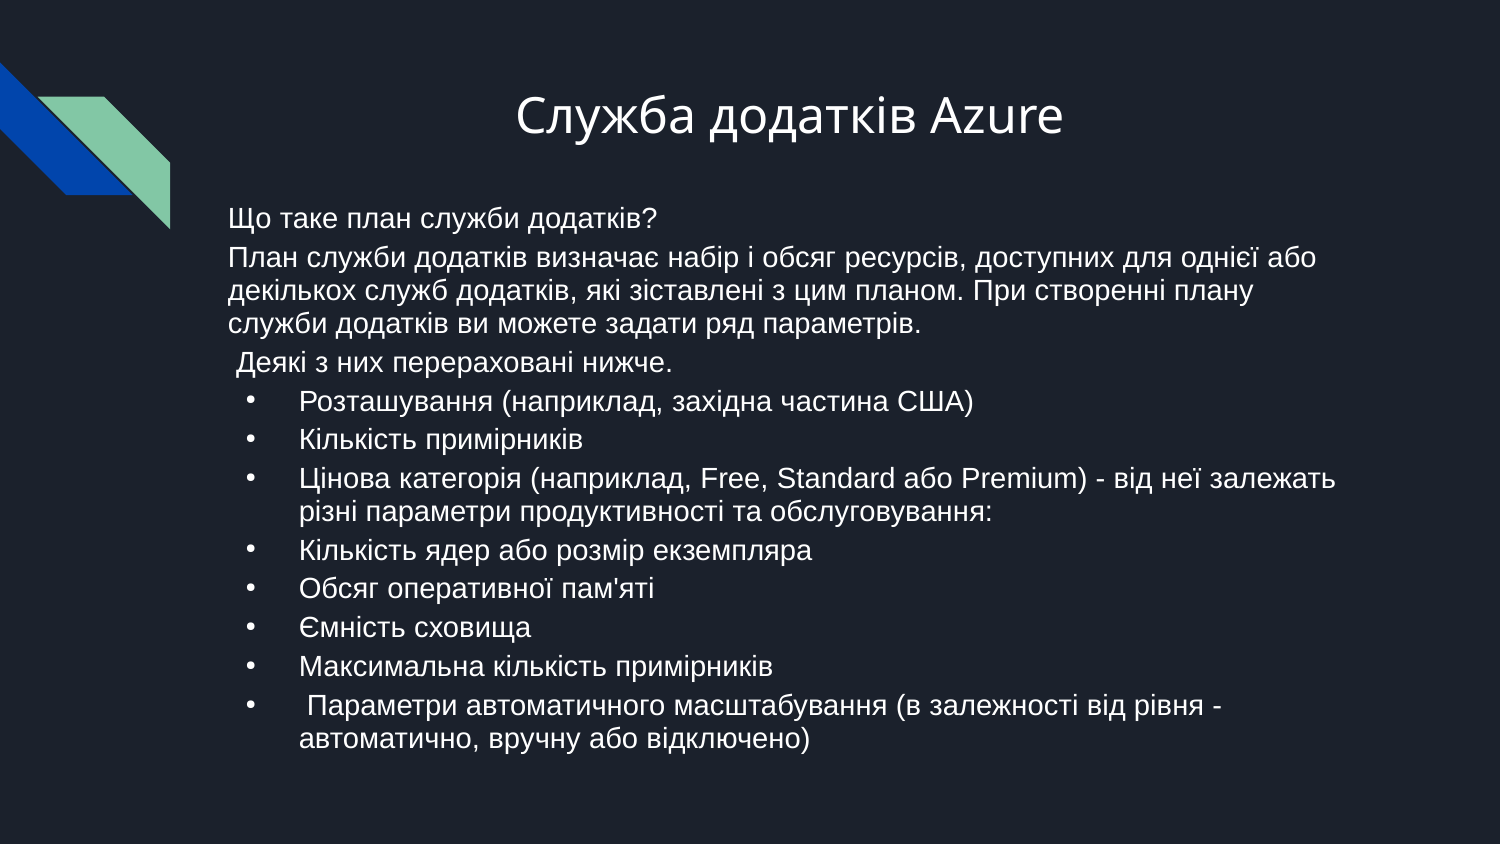

# Служба додатків Azure
Що таке план служби додатків?
План служби додатків визначає набір і обсяг ресурсів, доступних для однієї або декількох служб додатків, які зіставлені з цим планом. При створенні плану служби додатків ви можете задати ряд параметрів.
 Деякі з них перераховані нижче.
Розташування (наприклад, західна частина США)
Кількість примірників
Цінова категорія (наприклад, Free, Standard або Premium) - від неї залежать різні параметри продуктивності та обслуговування:
Кількість ядер або розмір екземпляра
Обсяг оперативної пам'яті
Ємність сховища
Максимальна кількість примірників
 Параметри автоматичного масштабування (в залежності від рівня - автоматично, вручну або відключено)